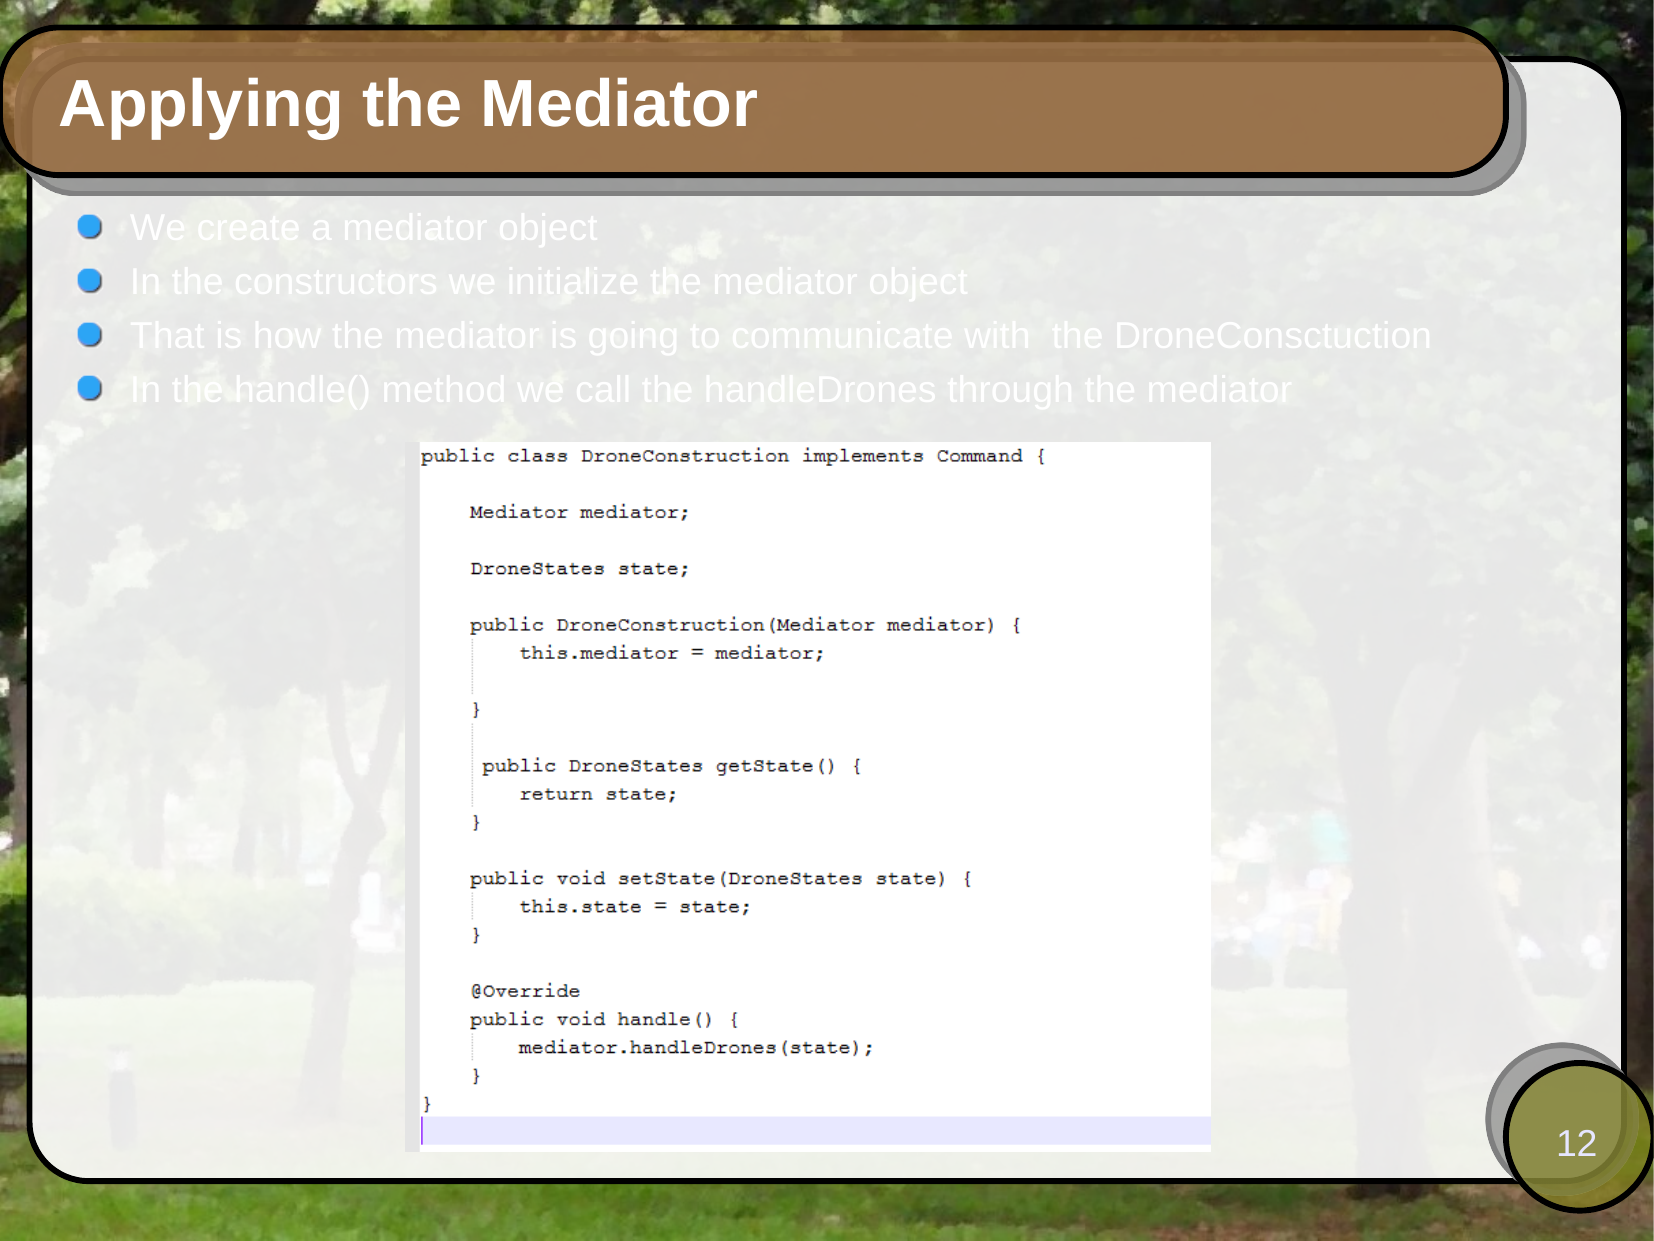

# Applying the Mediator
We create a mediator object
In the constructors we initialize the mediator object
That is how the mediator is going to communicate with the DroneConsctuction
In the handle() method we call the handleDrones through the mediator
12